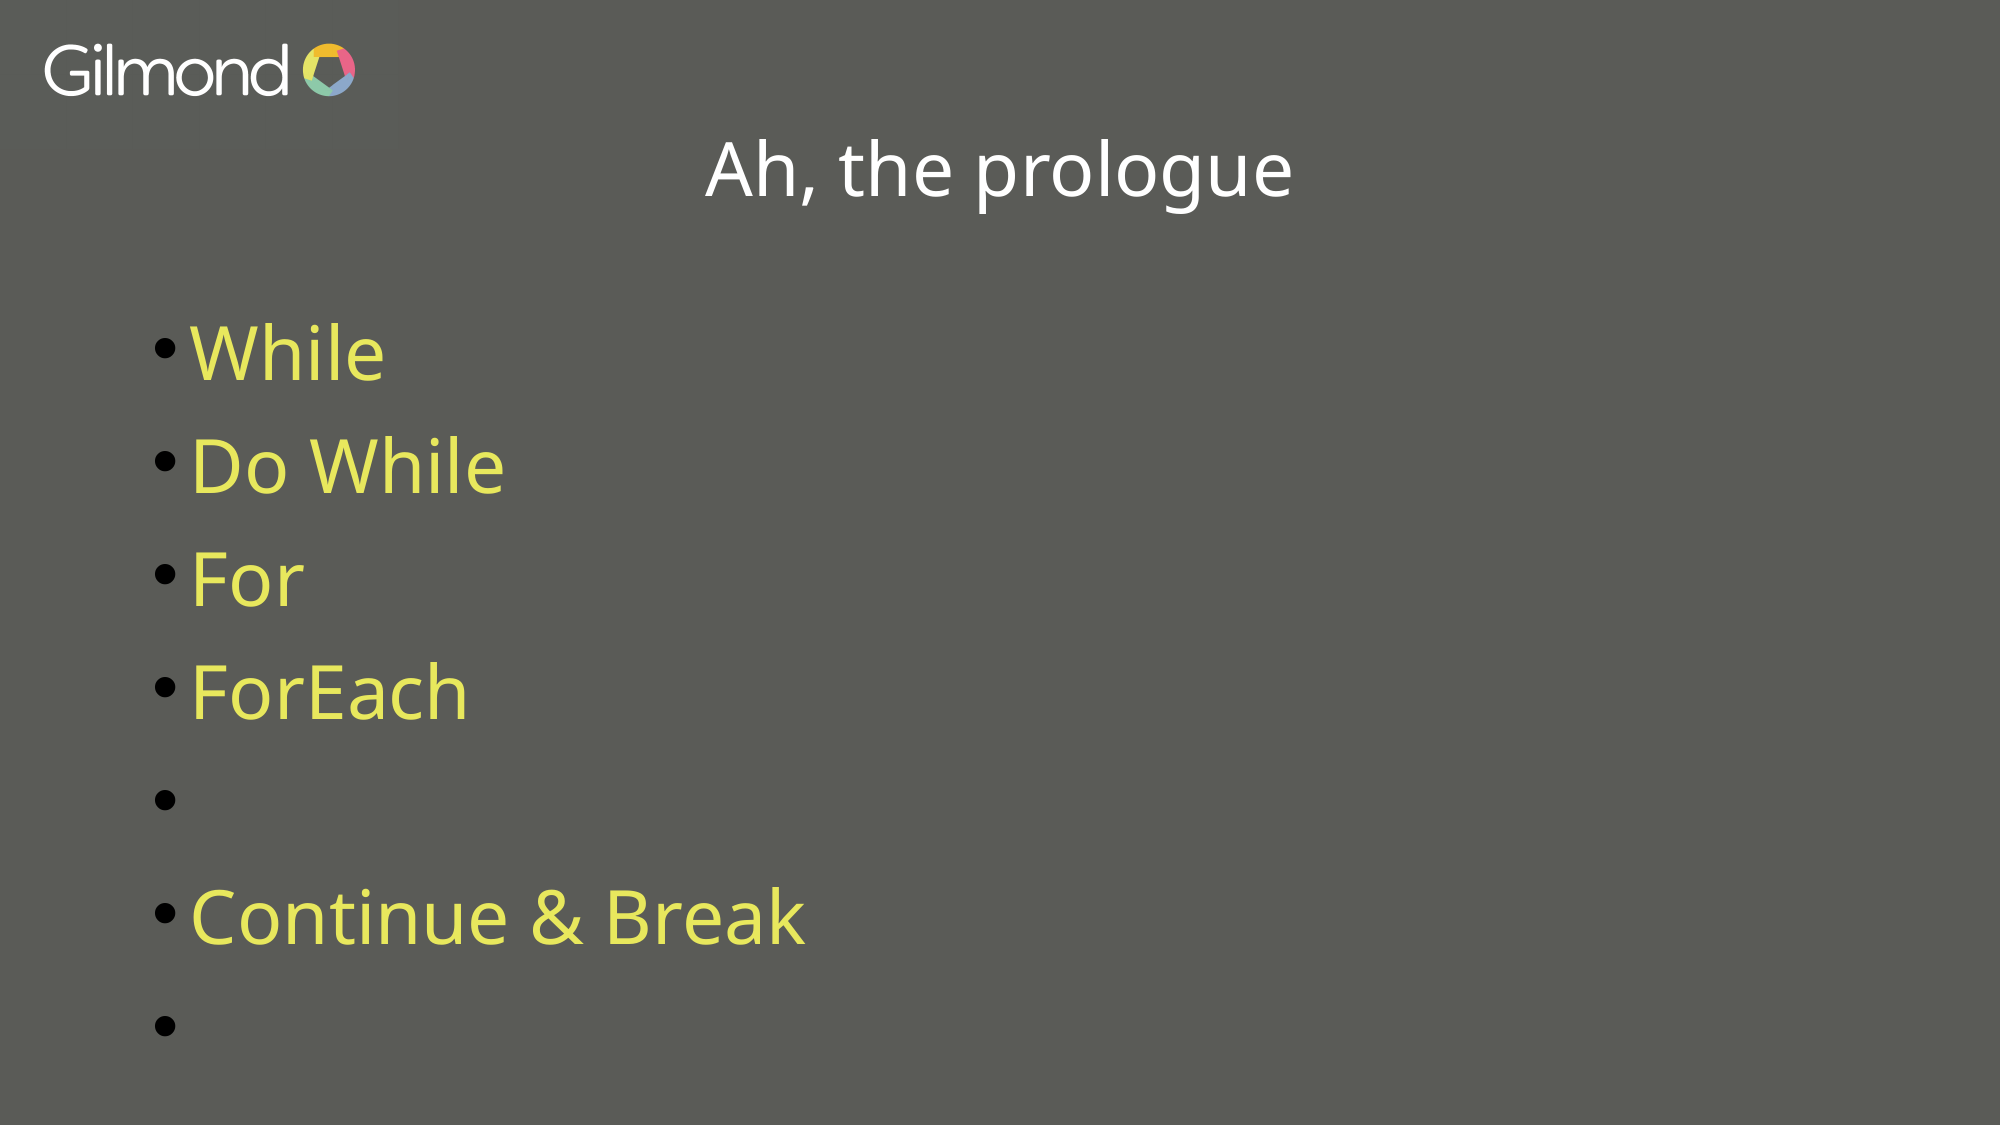

# Ah, the prologue
While
Do While
For
ForEach
Continue & Break